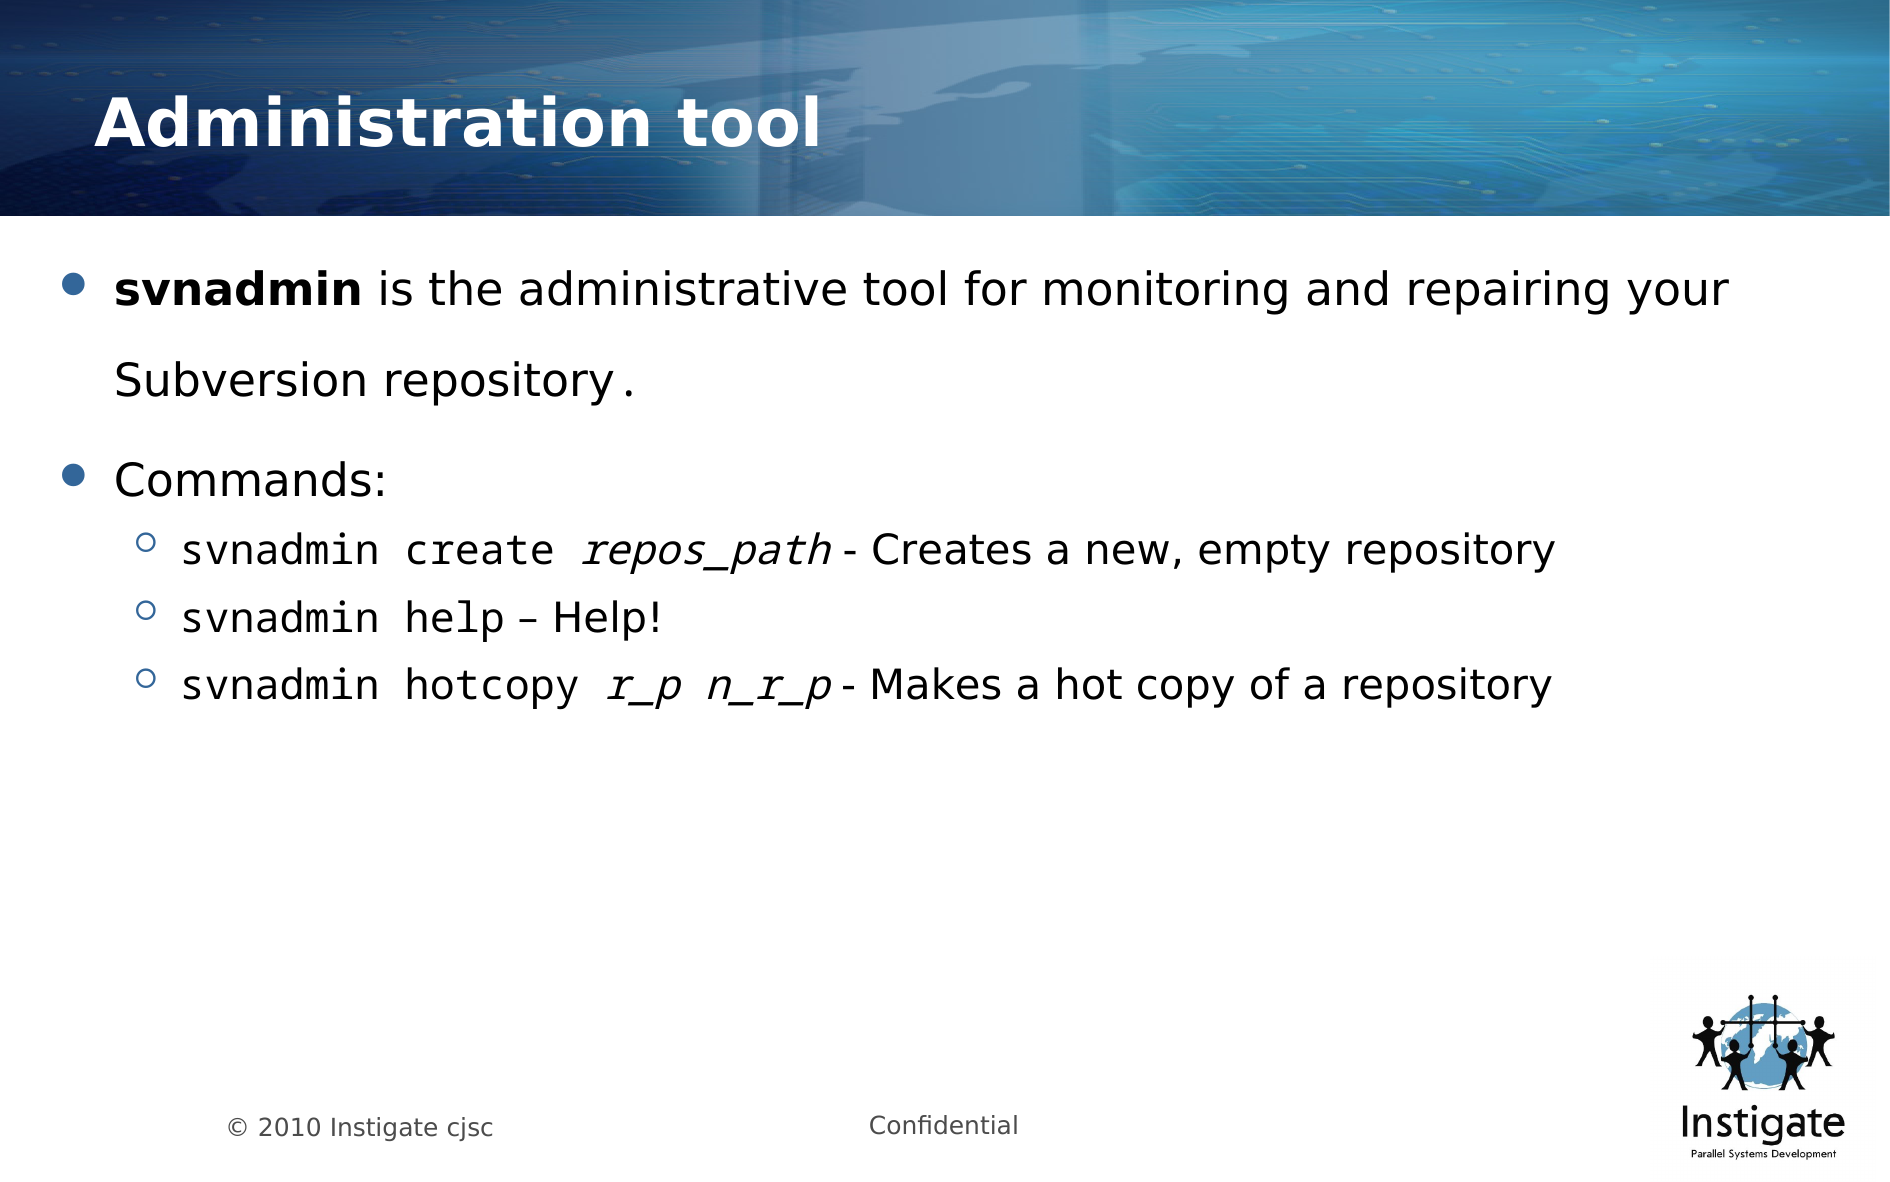

# Administration tool
svnadmin is the administrative tool for monitoring and repairing your Subversion repository.
Commands:
svnadmin create repos_path - Creates a new, empty repository
svnadmin help – Help!
svnadmin hotcopy r_p n_r_p - Makes a hot copy of a repository